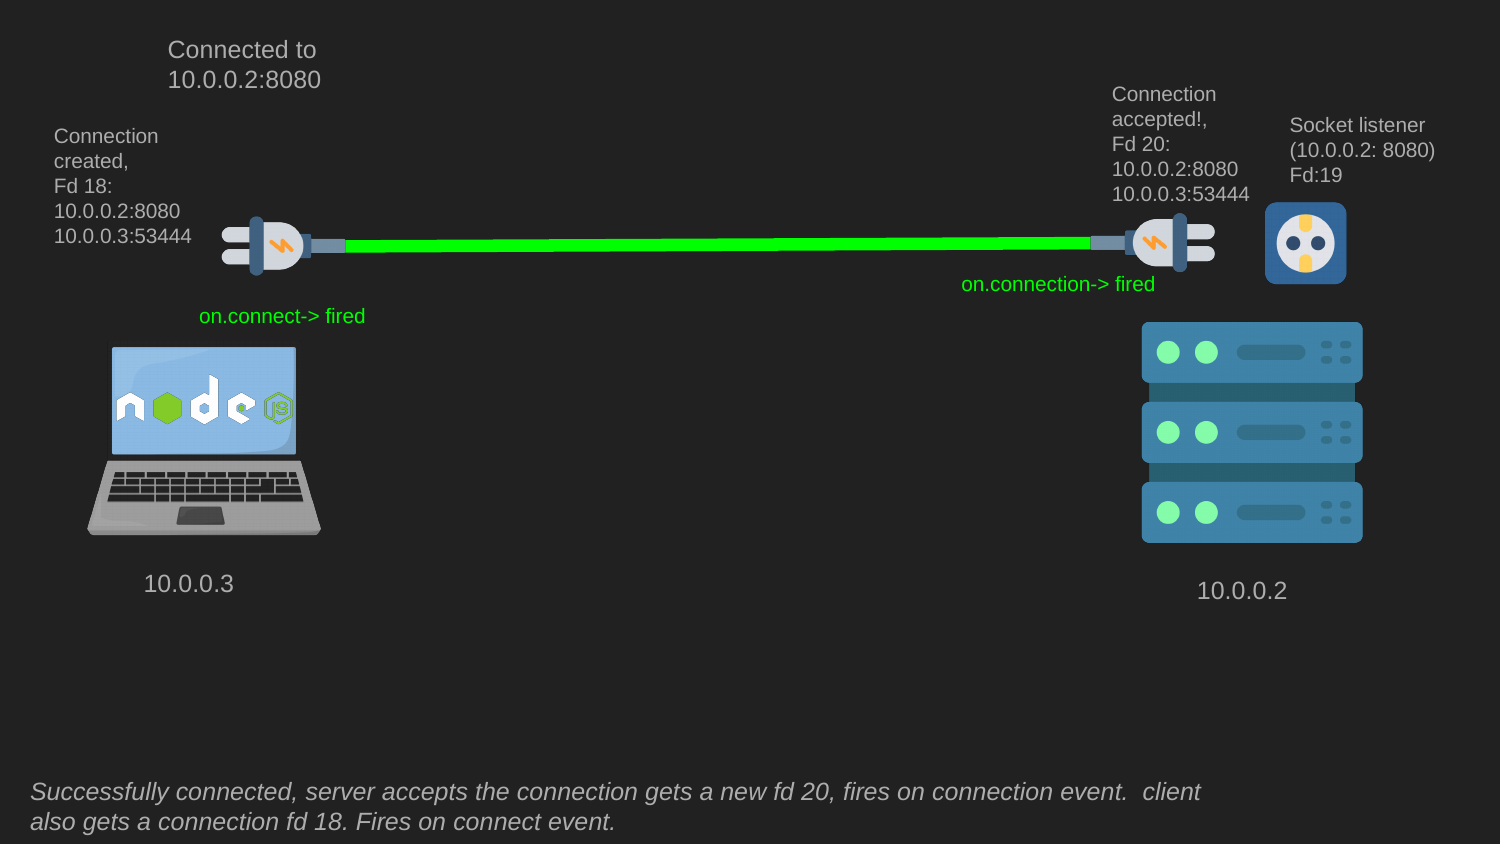

Connected to
10.0.0.2:8080
Connection accepted!,
Fd 20:
10.0.0.2:8080
10.0.0.3:53444
Socket listener
(10.0.0.2: 8080)
Fd:19
Connection created,
Fd 18:
10.0.0.2:8080
10.0.0.3:53444
on.connection-> fired
on.connect-> fired
10.0.0.3
10.0.0.2
Successfully connected, server accepts the connection gets a new fd 20, fires on connection event. client also gets a connection fd 18. Fires on connect event.